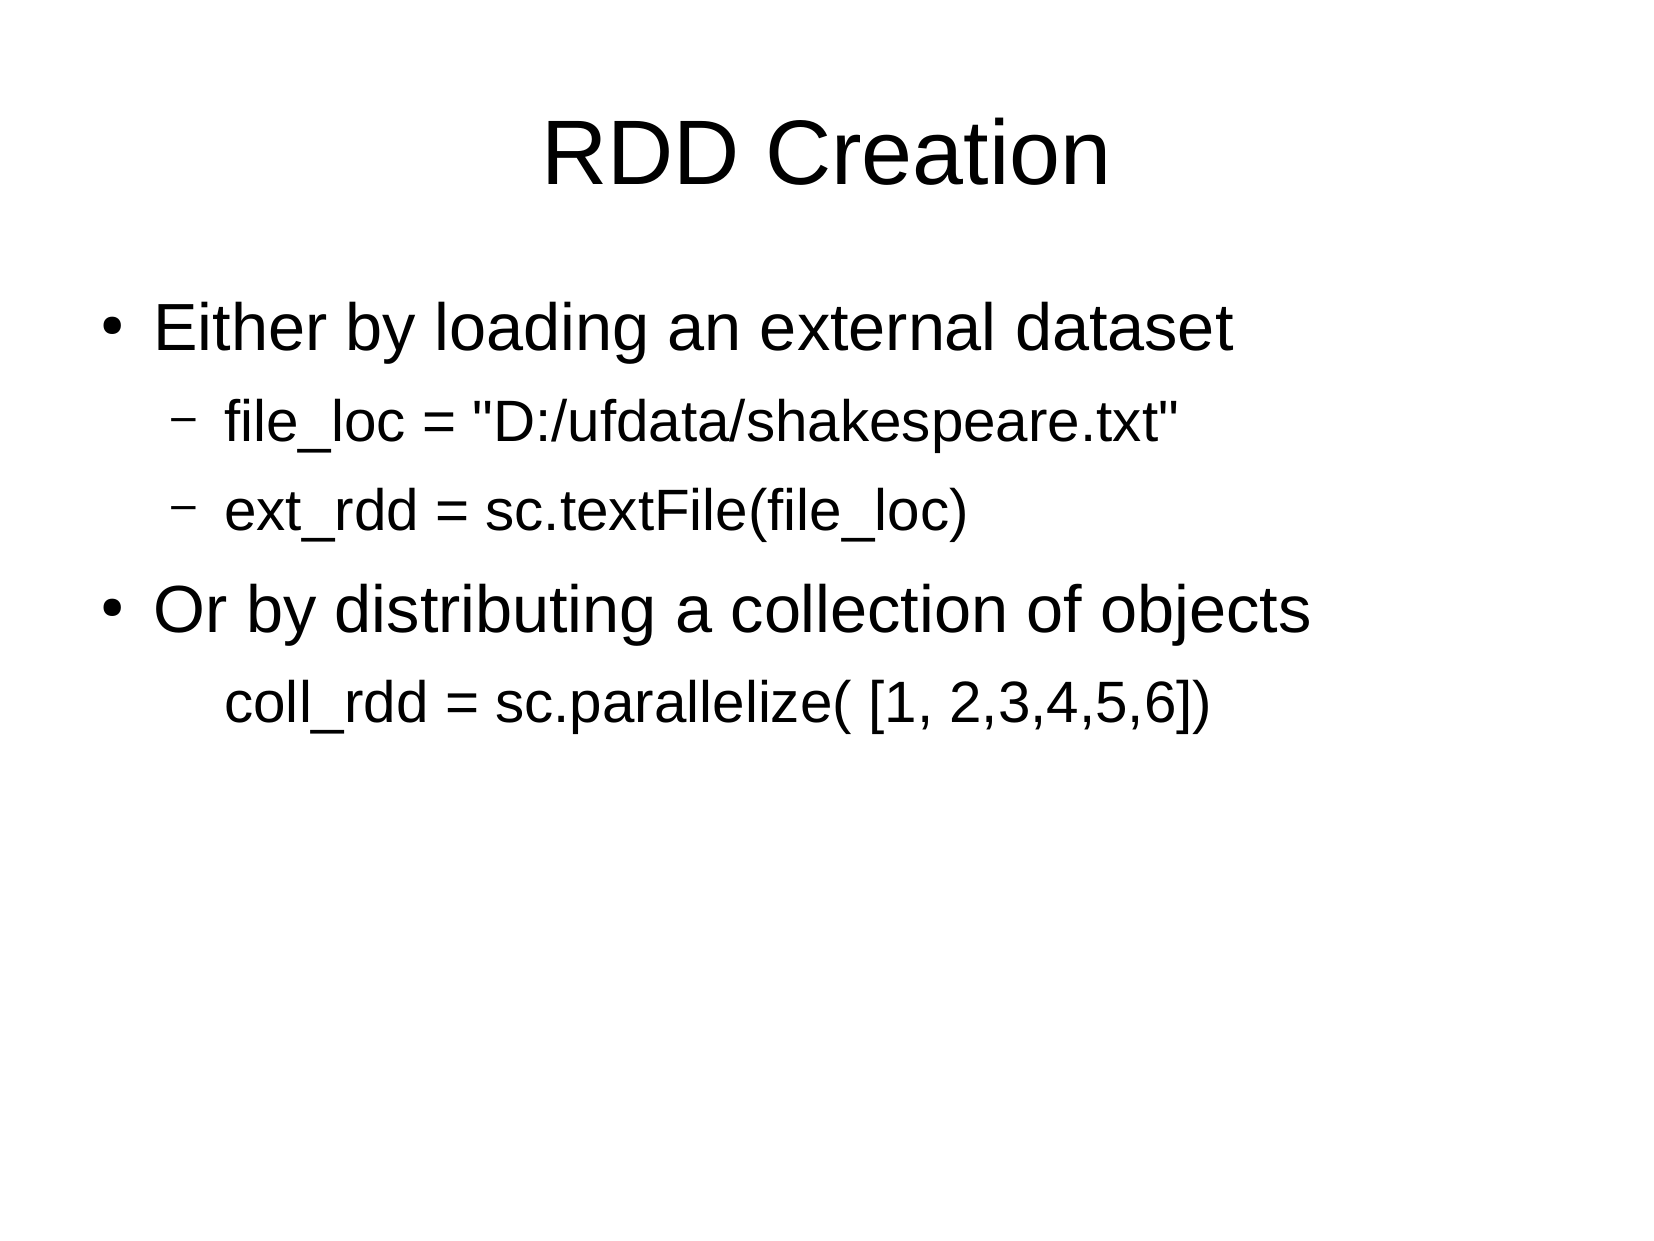

# RDD Creation
Either by loading an external dataset
file_loc = "D:/ufdata/shakespeare.txt"
ext_rdd = sc.textFile(file_loc)
Or by distributing a collection of objects
coll_rdd = sc.parallelize( [1, 2,3,4,5,6])